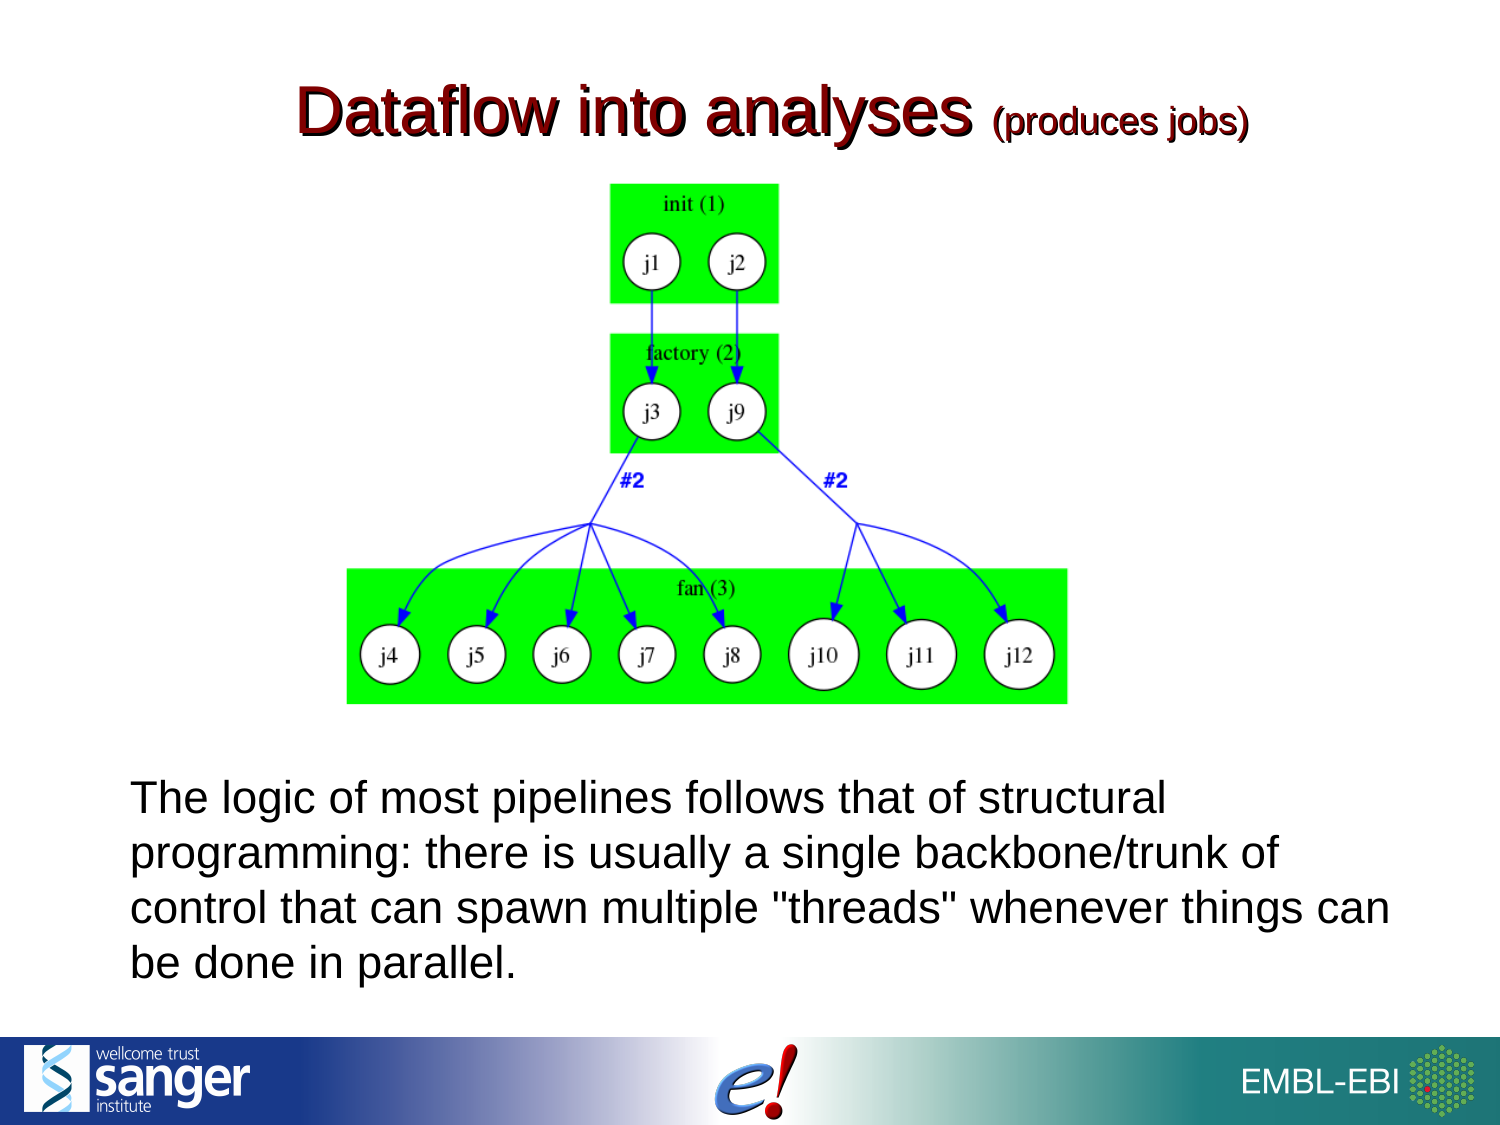

Dataflow into analyses (produces jobs)
# The logic of most pipelines follows that of structural programming: there is usually a single backbone/trunk of control that can spawn multiple "threads" whenever things can be done in parallel.